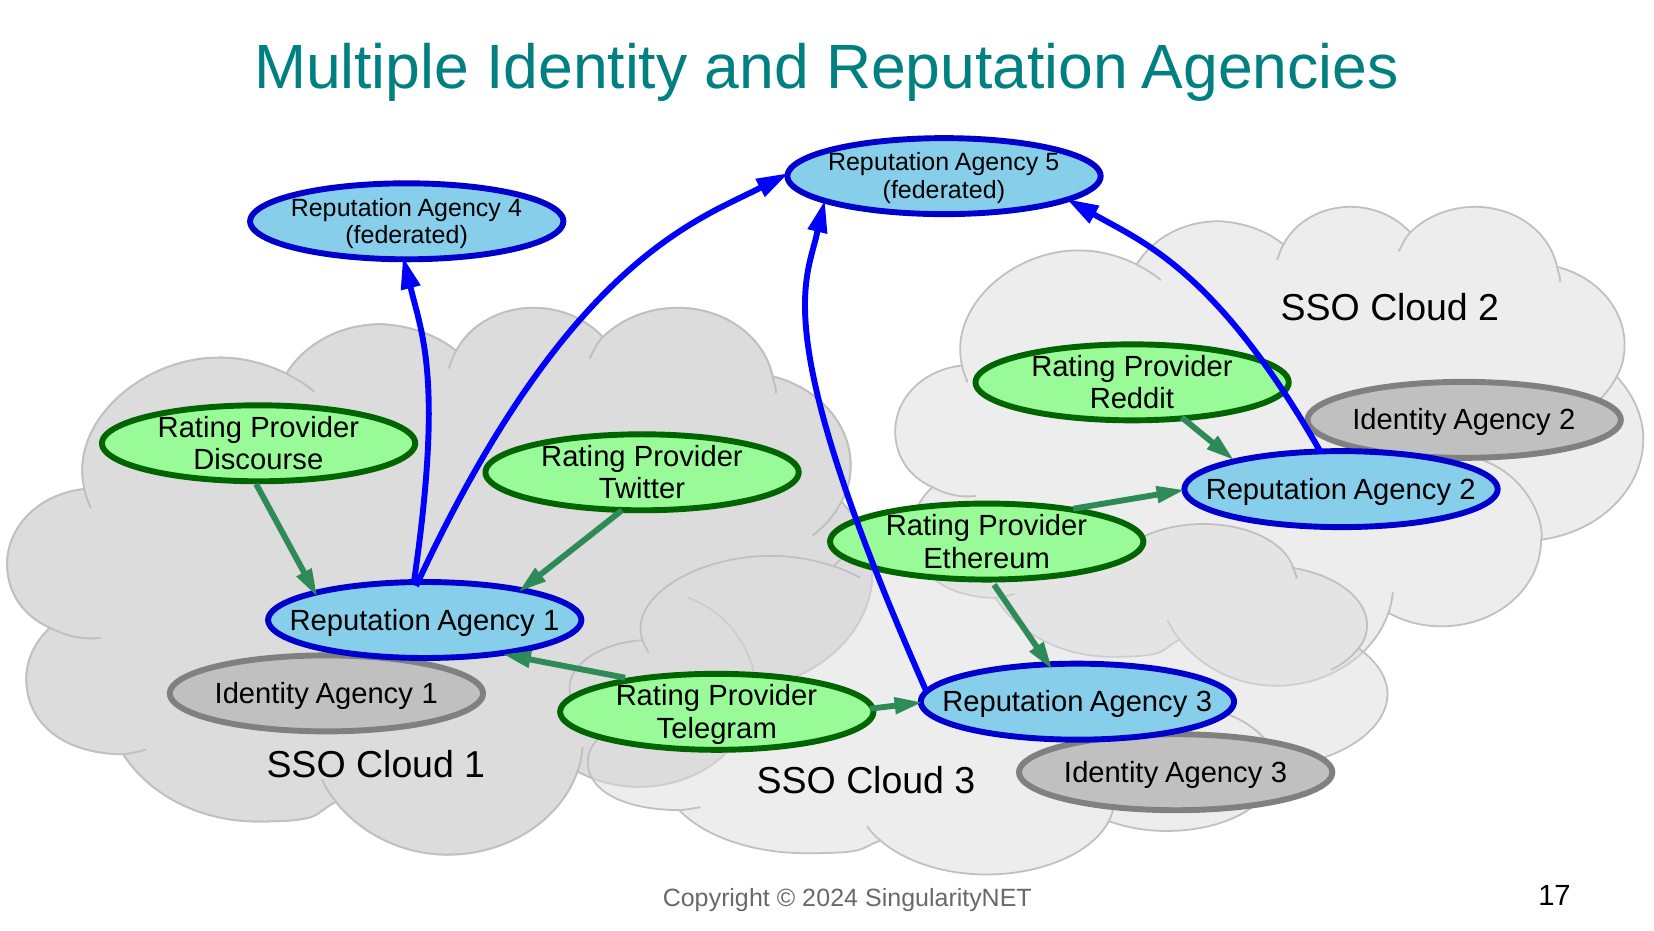

Multiple Identity and Reputation Agencies
Reputation Agency 5
(federated)
Reputation Agency 4
(federated)
SSO Cloud 2
Rating Provider
Reddit
Identity Agency 2
Rating Provider
Discourse
Rating Provider
Twitter
Reputation Agency 2
Rating Provider
Ethereum
Reputation Agency 1
Identity Agency 1
Reputation Agency 3
Rating Provider
Telegram
Identity Agency 3
SSO Cloud 1
SSO Cloud 3
Copyright © 2024 SingularityNET
17